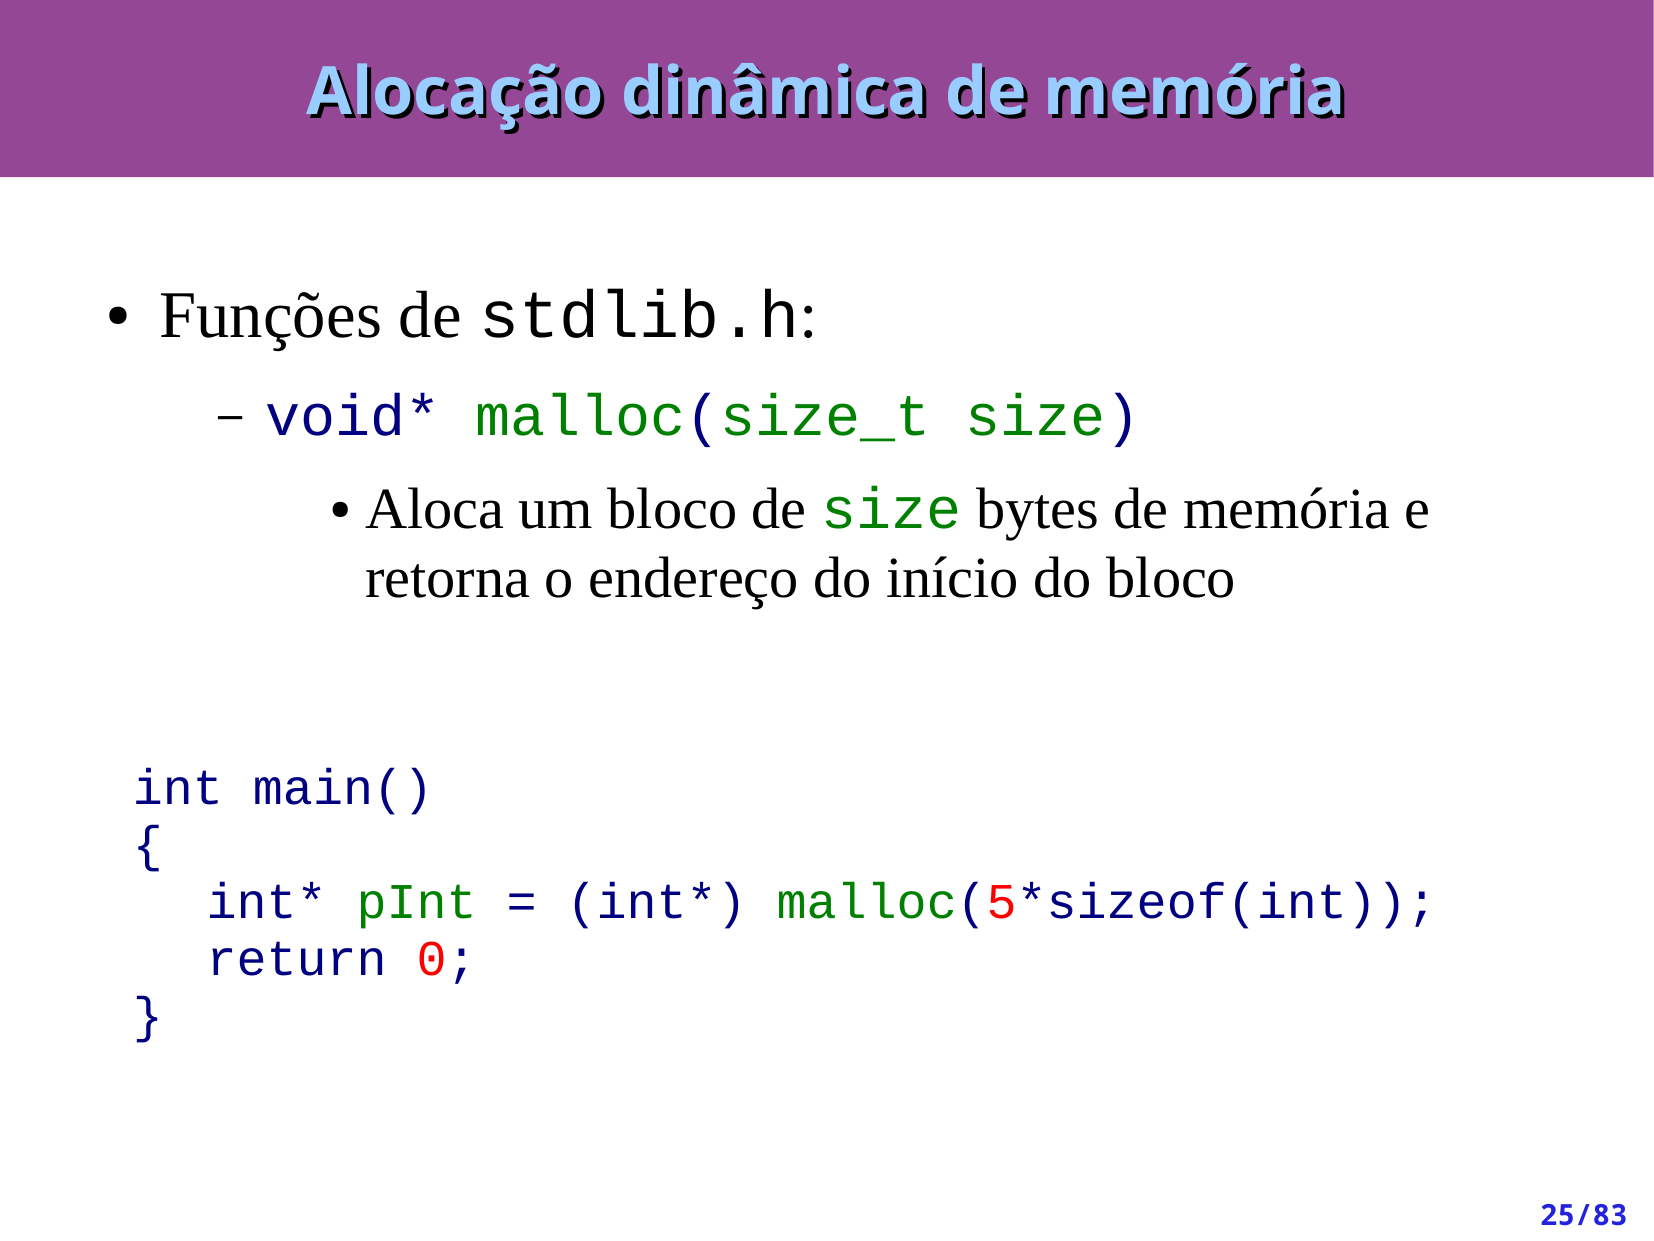

# Alocação dinâmica de memória
Funções de stdlib.h:
void* malloc(size_t size)
Aloca um bloco de size bytes de memória e retorna o endereço do início do bloco
int main()
{
	int* pInt = (int*) malloc(5*sizeof(int));
	return 0;
}
25